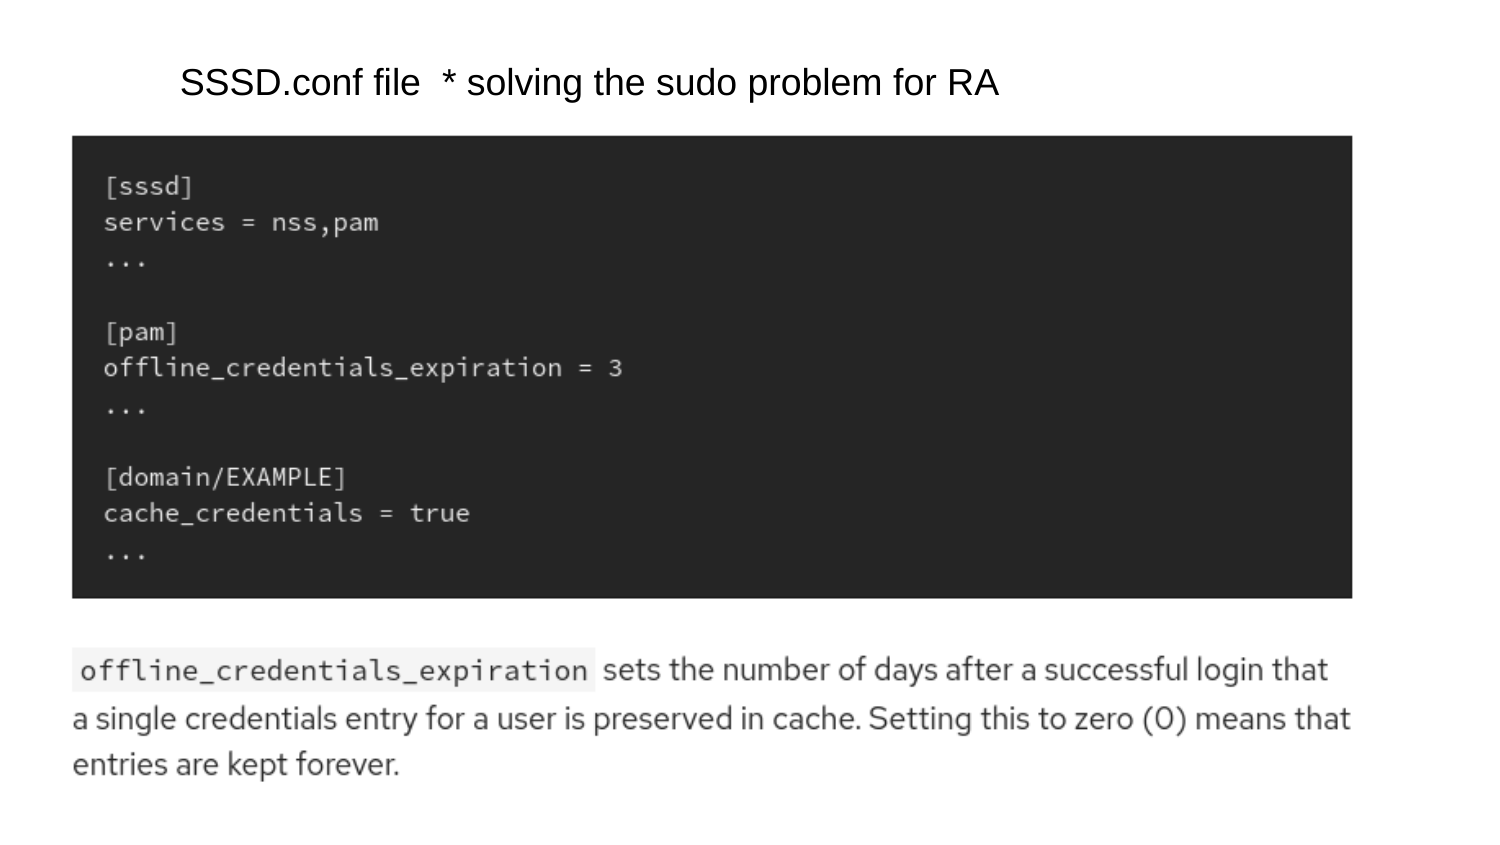

SSSD.conf file * solving the sudo problem for RA